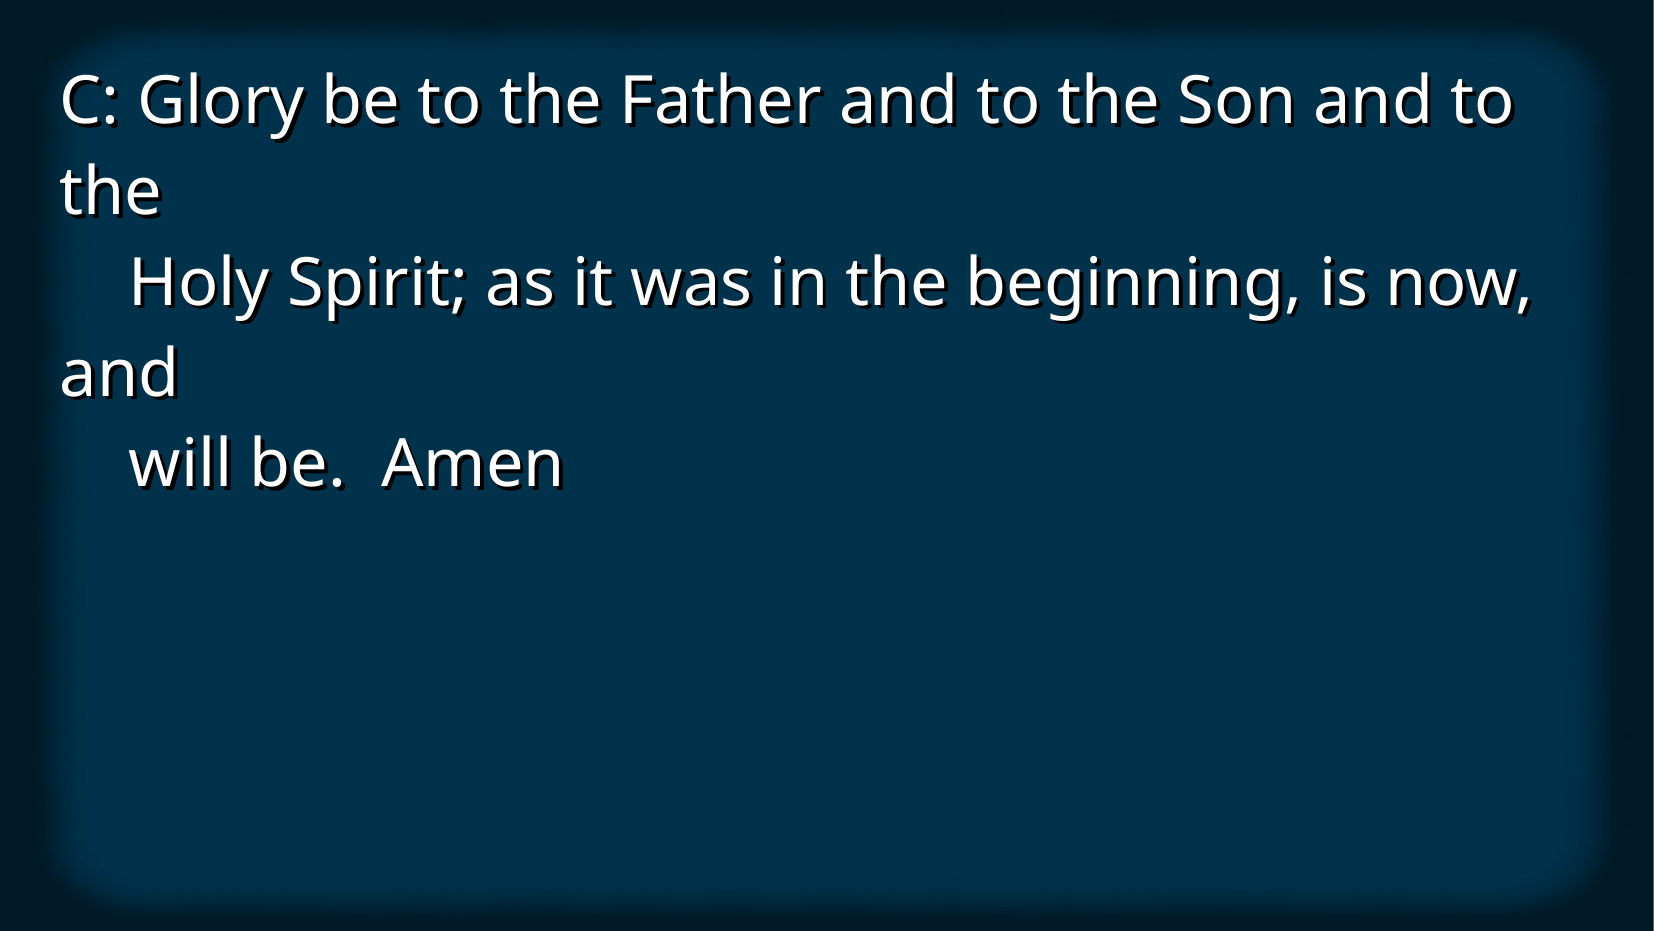

C: Glory be to the Father and to the Son and to the
 Holy Spirit; as it was in the beginning, is now, and
 will be. Amen